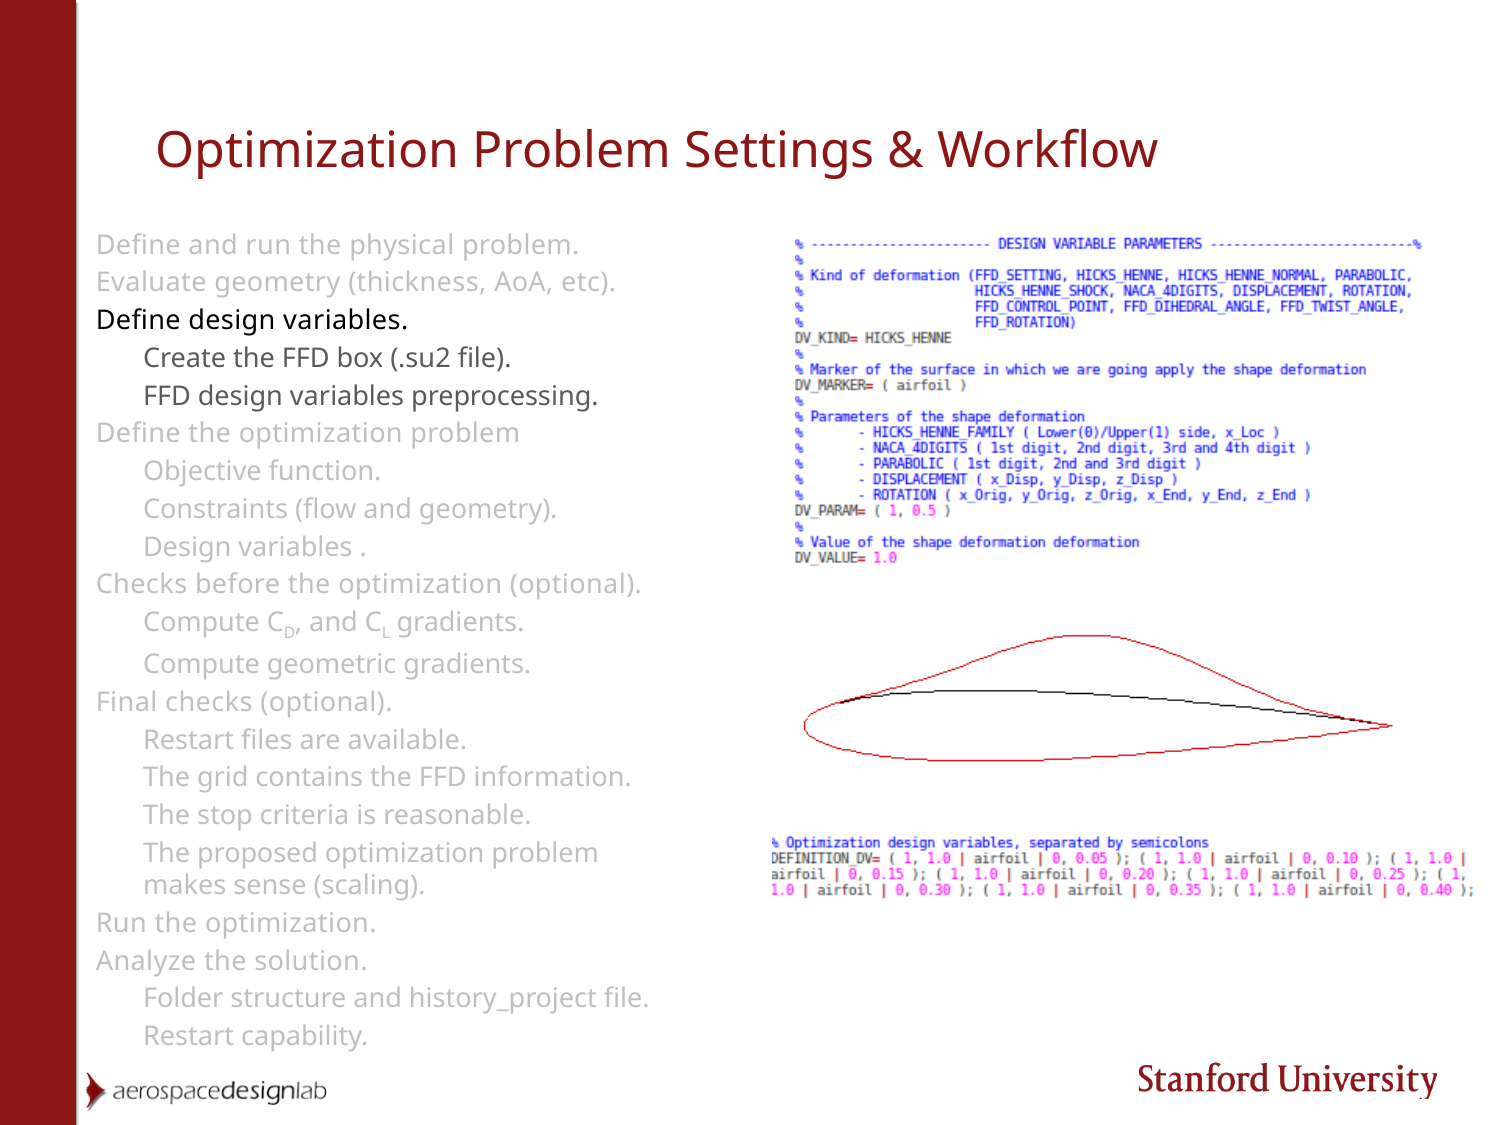

Optimization Problem Settings & Workflow
Define and run the physical problem.
Evaluate geometry (thickness, AoA, etc).
Define design variables.
Create the FFD box (.su2 file).
FFD design variables preprocessing.
Define the optimization problem
Objective function.
Constraints (flow and geometry).
Design variables .
Checks before the optimization (optional).
Compute CD, and CL gradients.
Compute geometric gradients.
Final checks (optional).
Restart files are available.
The grid contains the FFD information.
The stop criteria is reasonable.
The proposed optimization problem makes sense (scaling).
Run the optimization.
Analyze the solution.
Folder structure and history_project file.
Restart capability.